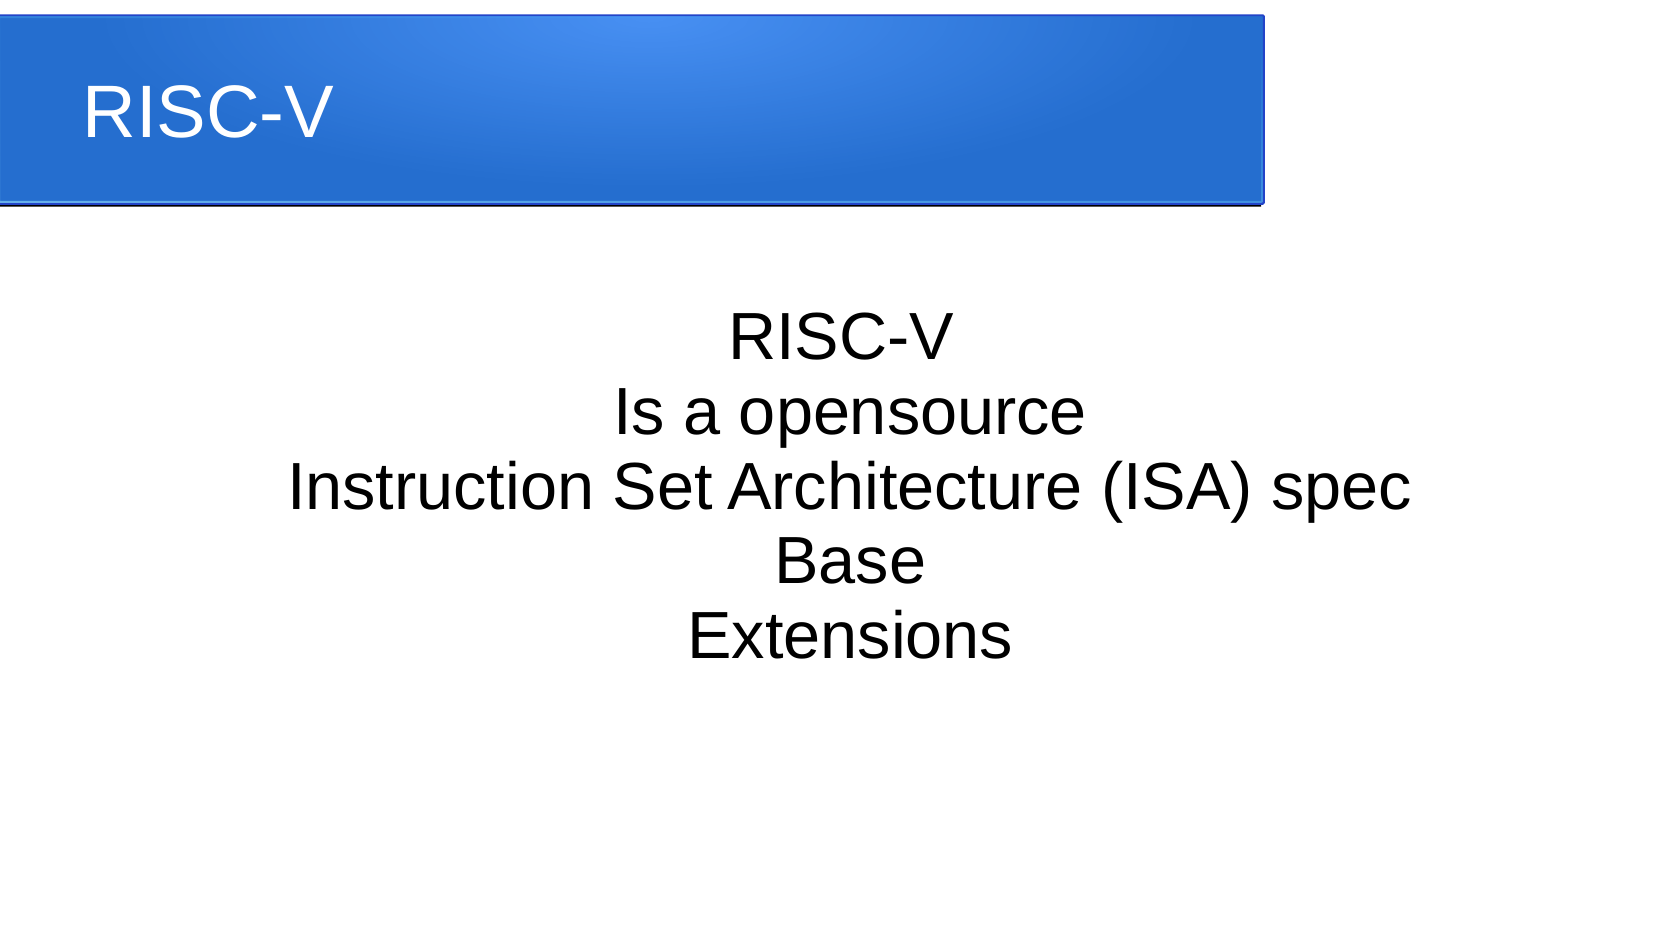

# RISC-V
RISC-V
Is a opensource
Instruction Set Architecture (ISA) spec
Base
Extensions